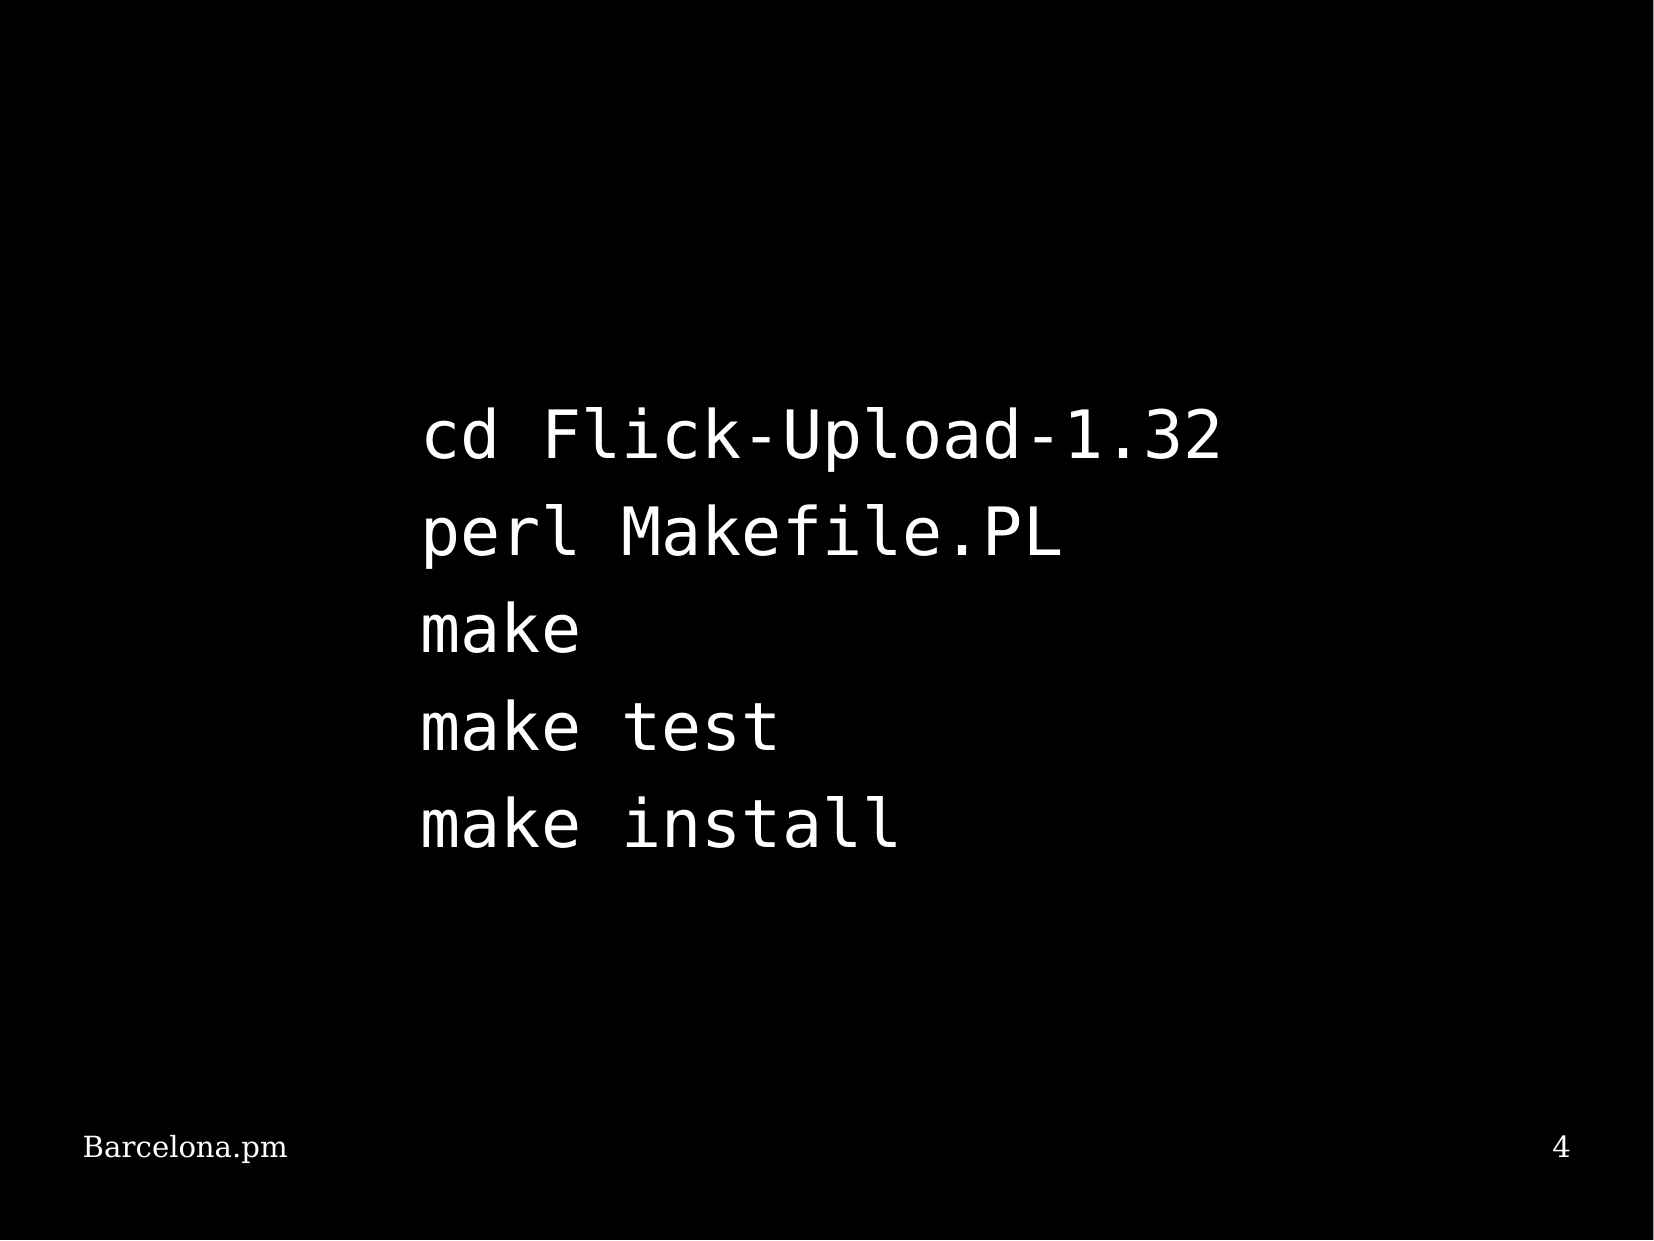

# cd Flick-Upload-1.32 perl Makefile.PL make make test make install
Barcelona.pm
4